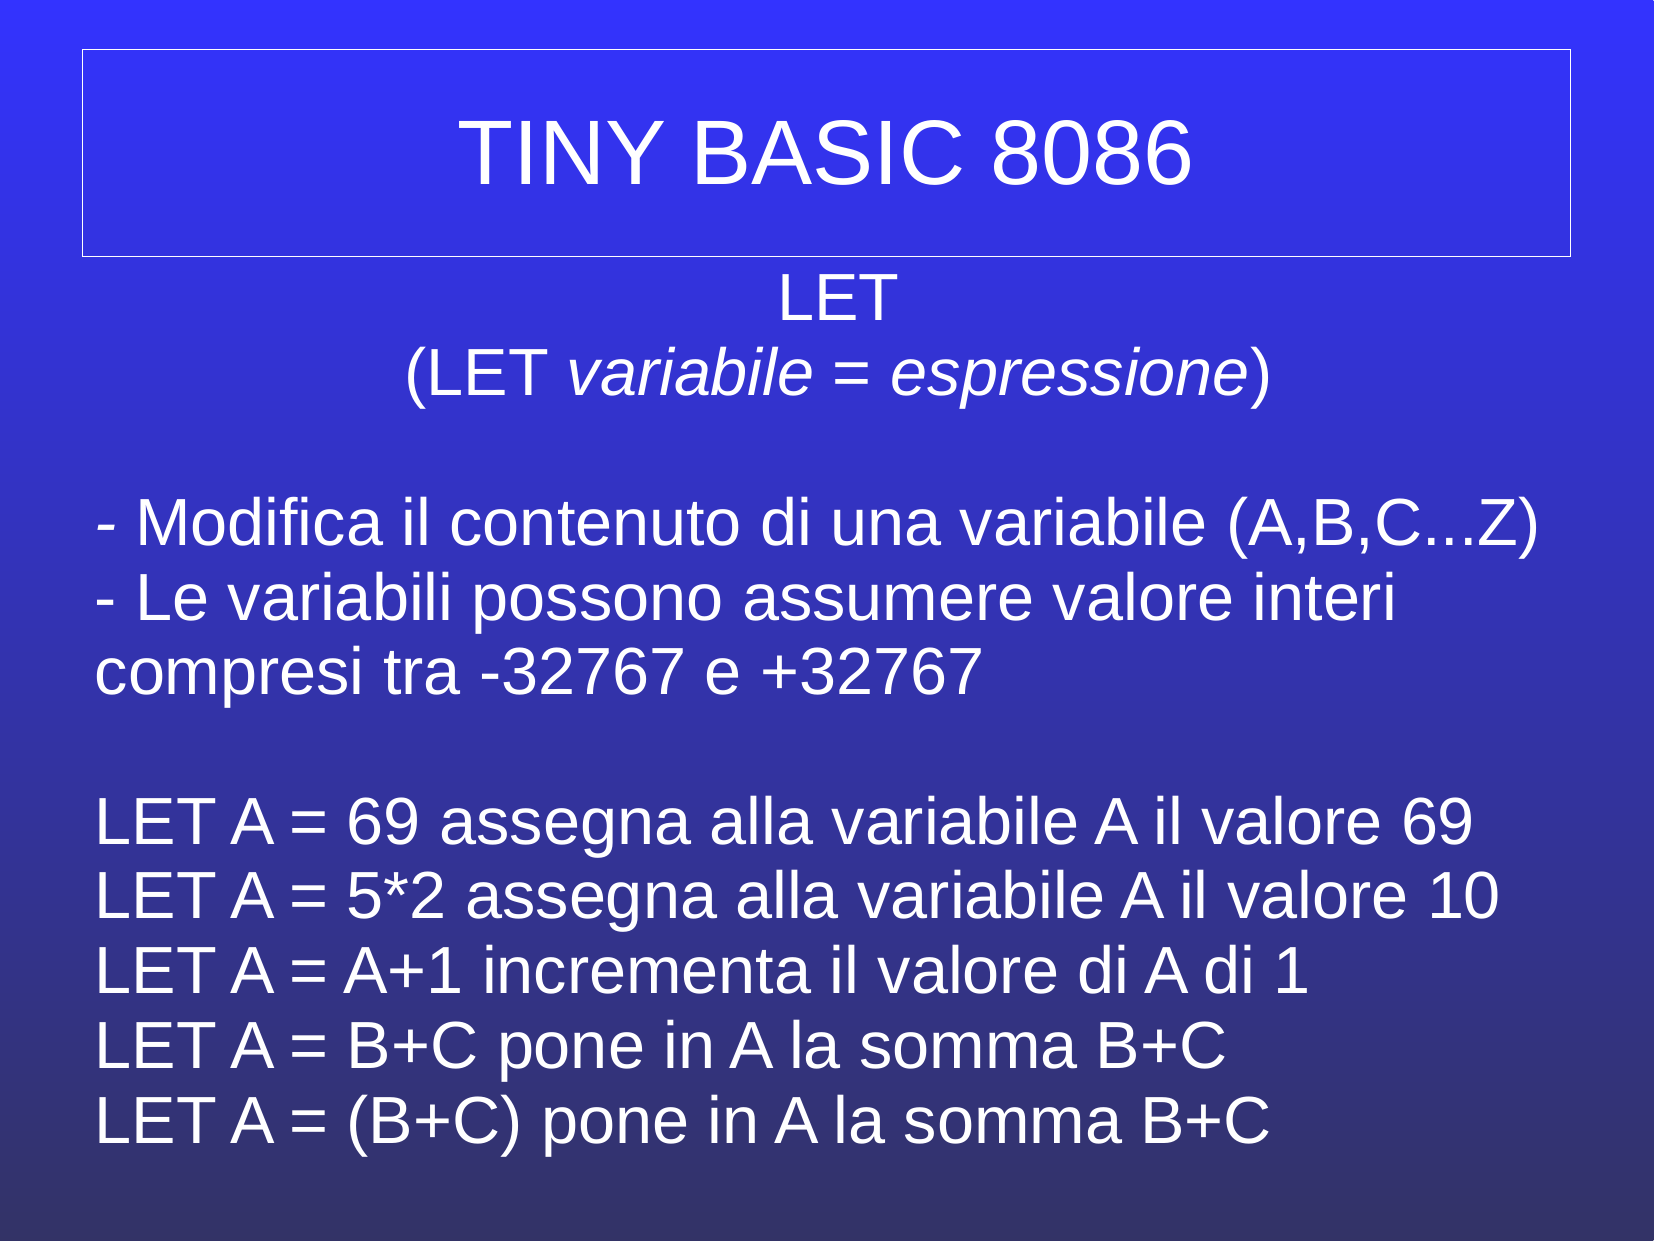

# TINY BASIC 8086
LET
(LET variabile = espressione)
- Modifica il contenuto di una variabile (A,B,C...Z)
- Le variabili possono assumere valore interi compresi tra -32767 e +32767
LET A = 69 assegna alla variabile A il valore 69
LET A = 5*2 assegna alla variabile A il valore 10
LET A = A+1 incrementa il valore di A di 1
LET A = B+C pone in A la somma B+C
LET A = (B+C) pone in A la somma B+C